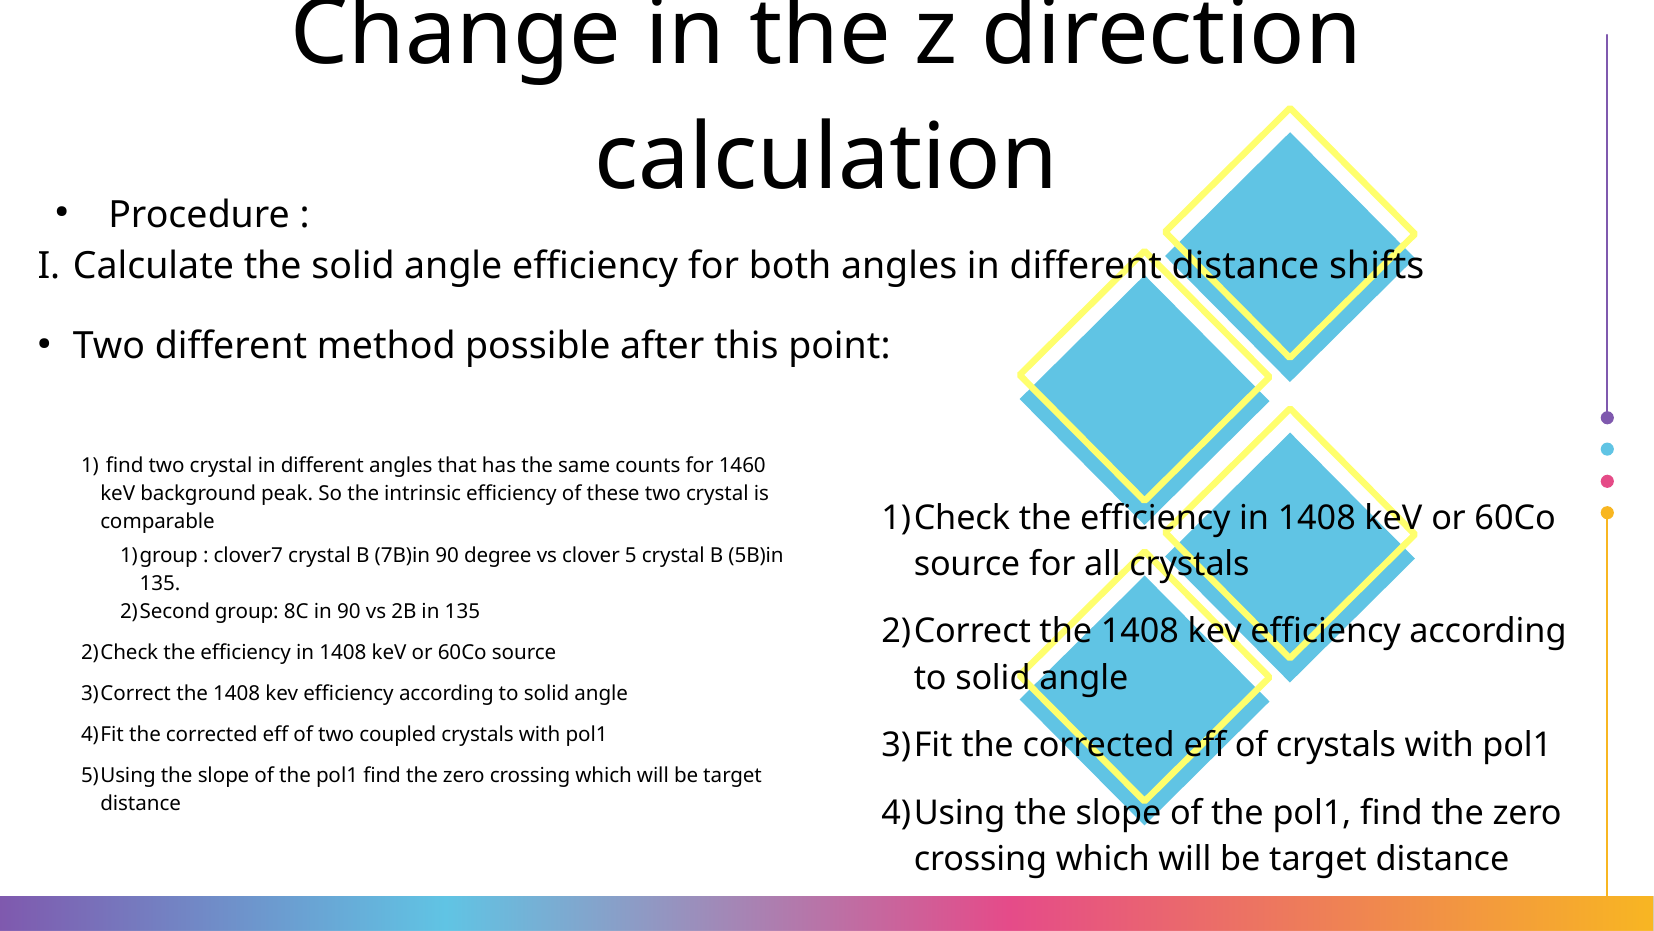

# Change in the z direction calculation
Procedure :
Calculate the solid angle efficiency for both angles in different distance shifts
Two different method possible after this point:
 find two crystal in different angles that has the same counts for 1460 keV background peak. So the intrinsic efficiency of these two crystal is comparable
group : clover7 crystal B (7B)in 90 degree vs clover 5 crystal B (5B)in 135.
Second group: 8C in 90 vs 2B in 135
Check the efficiency in 1408 keV or 60Co source
Correct the 1408 kev efficiency according to solid angle
Fit the corrected eff of two coupled crystals with pol1
Using the slope of the pol1 find the zero crossing which will be target distance
Check the efficiency in 1408 keV or 60Co source for all crystals
Correct the 1408 kev efficiency according to solid angle
Fit the corrected eff of crystals with pol1
Using the slope of the pol1, find the zero crossing which will be target distance